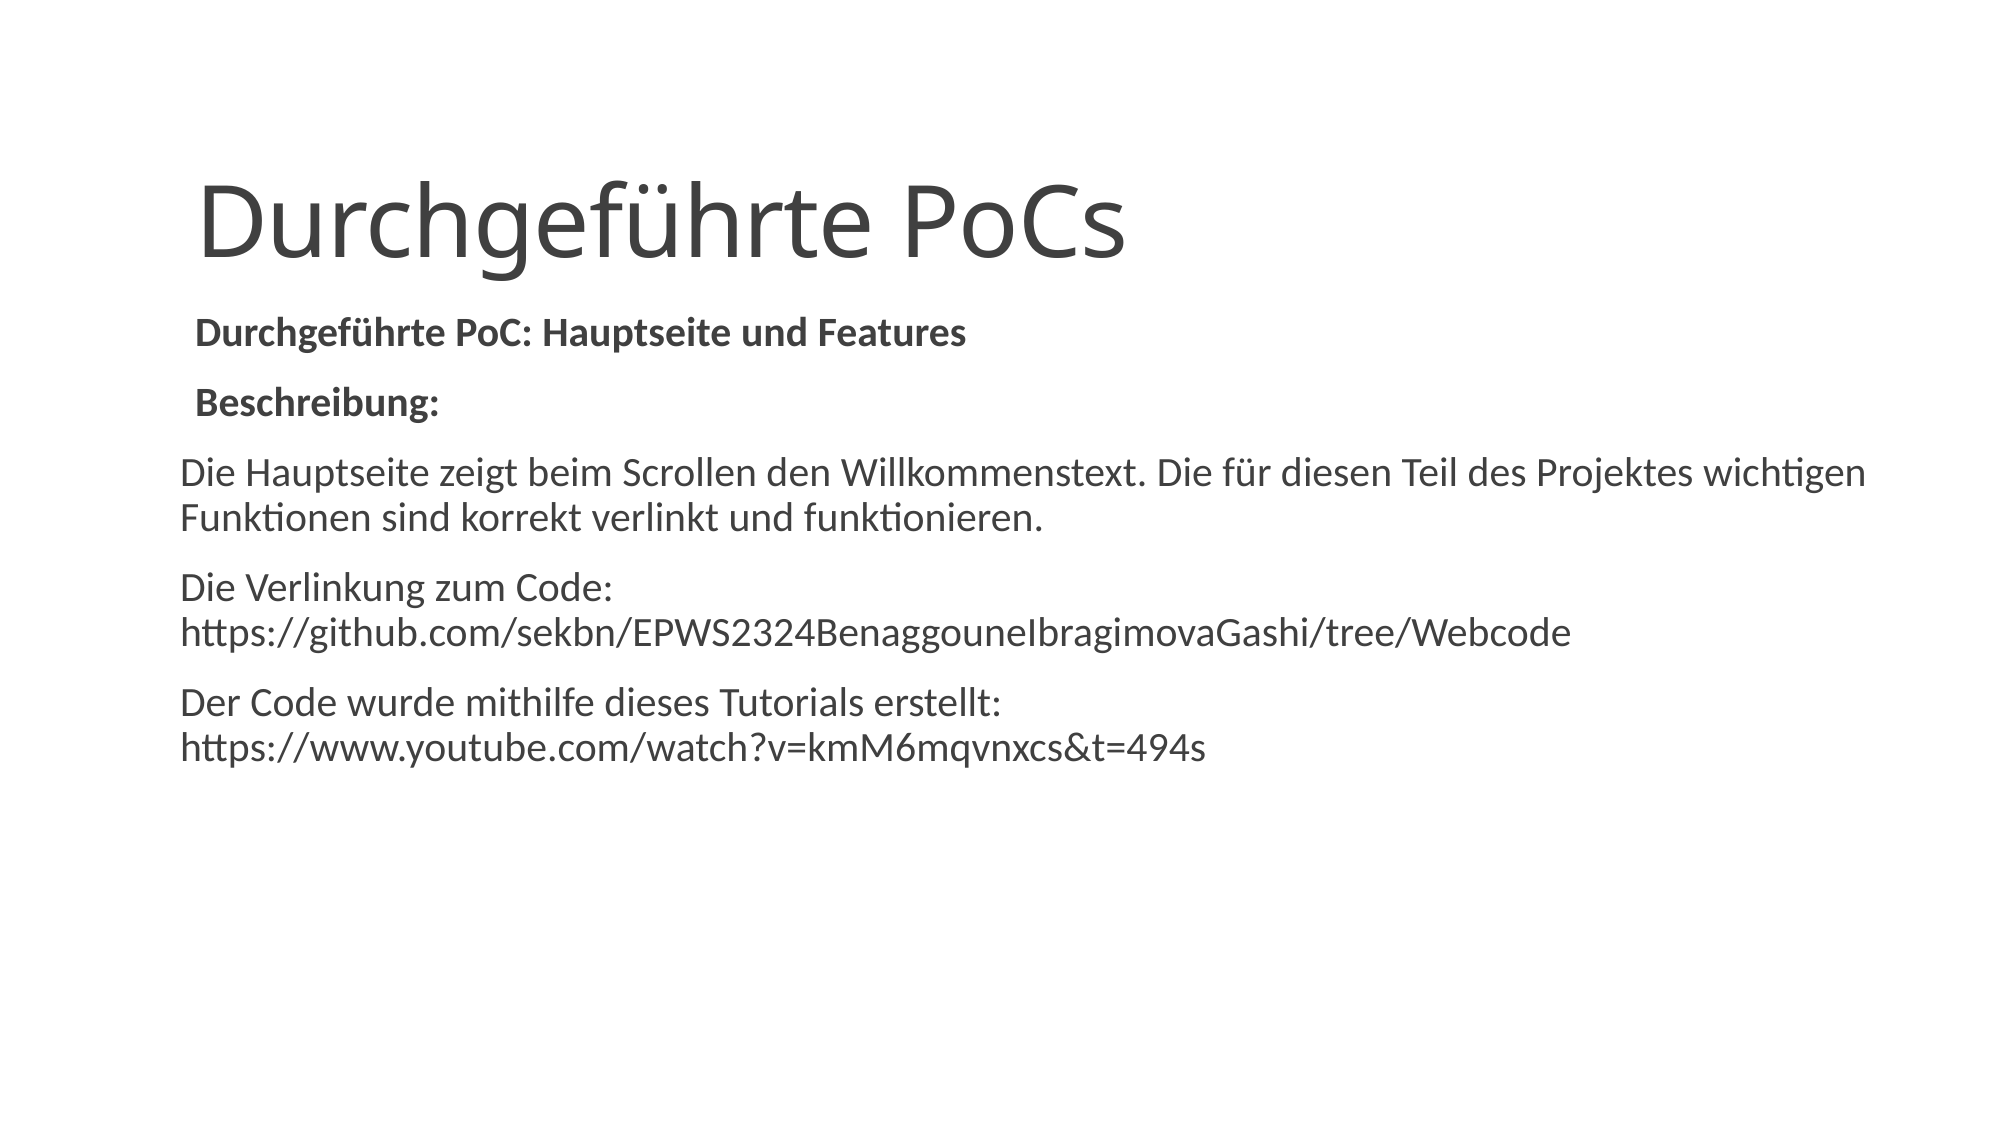

# Durchgeführte PoCs
Durchgeführte PoC: Hauptseite und Features
Beschreibung:
Die Hauptseite zeigt beim Scrollen den Willkommenstext. Die für diesen Teil des Projektes wichtigen Funktionen sind korrekt verlinkt und funktionieren.
Die Verlinkung zum Code: https://github.com/sekbn/EPWS2324BenaggouneIbragimovaGashi/tree/Webcode
Der Code wurde mithilfe dieses Tutorials erstellt: https://www.youtube.com/watch?v=kmM6mqvnxcs&t=494s